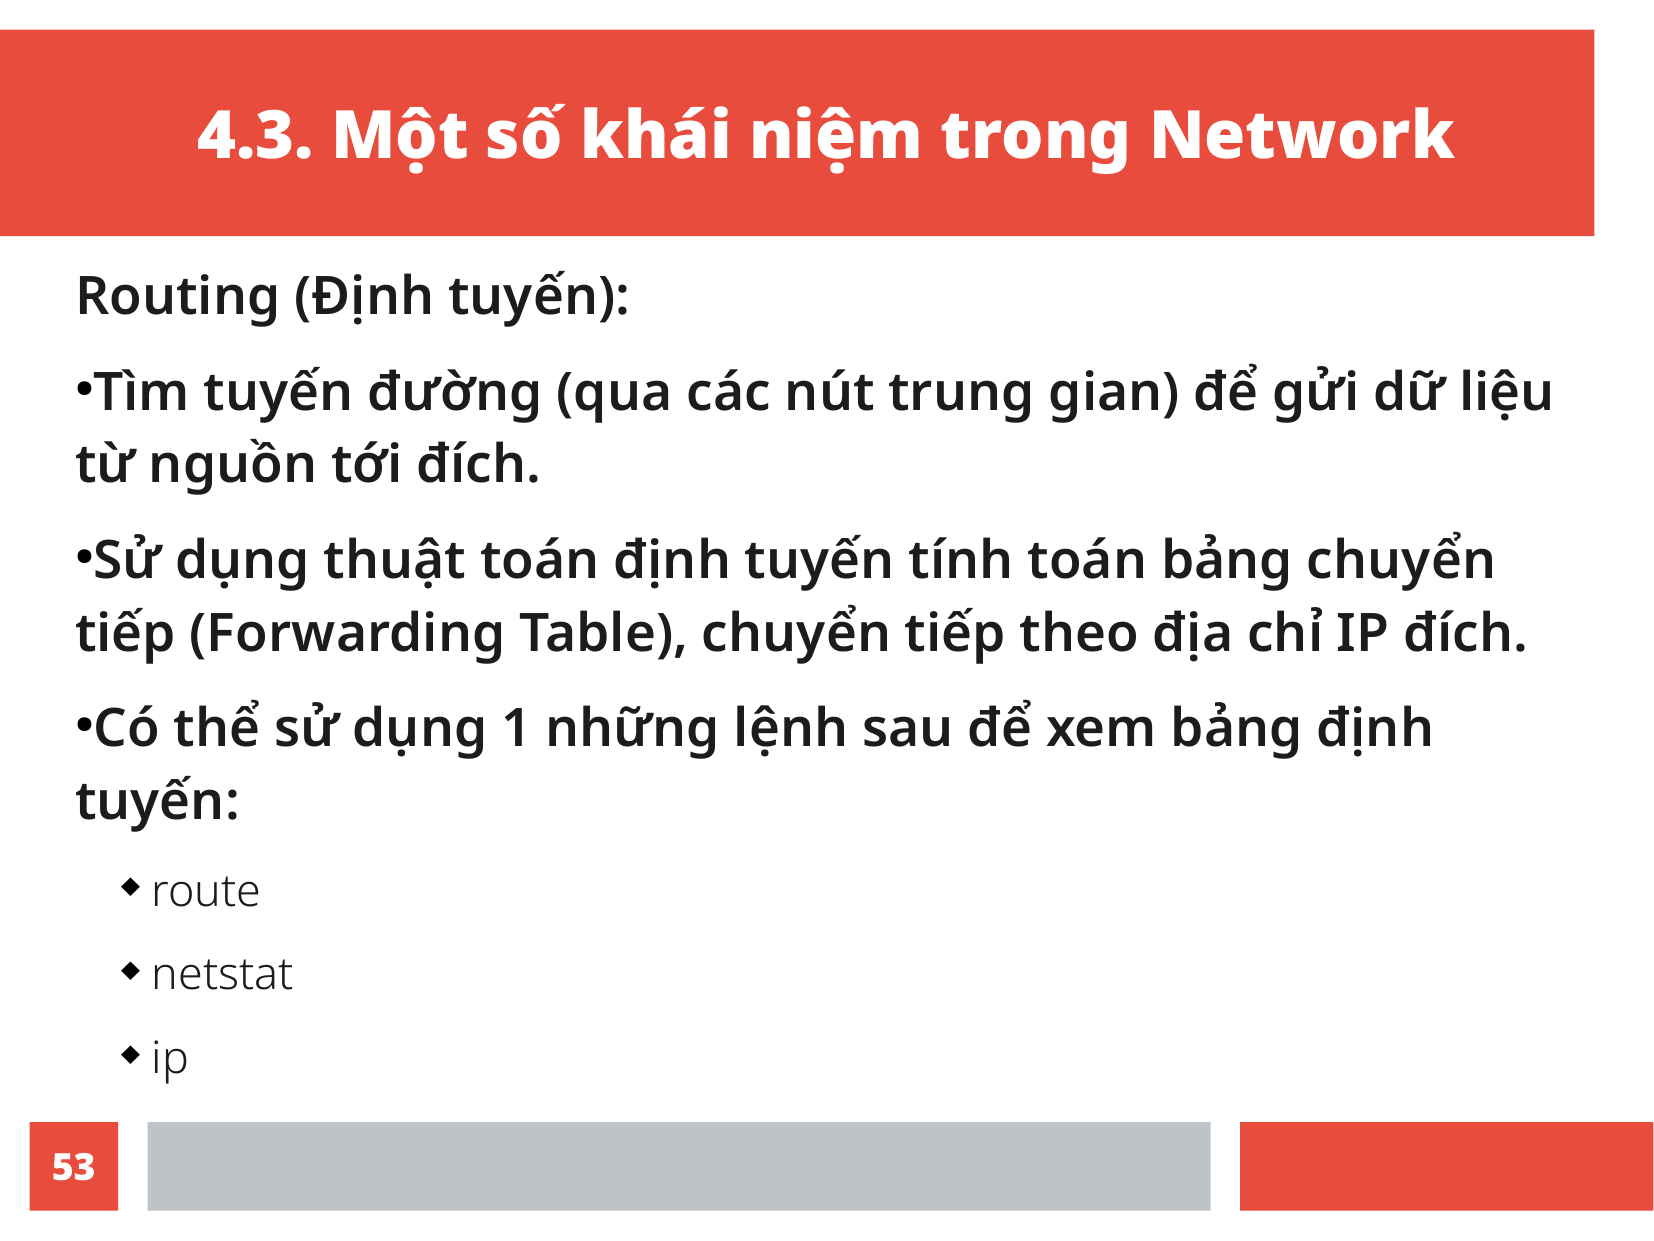

# 4.3. Một số khái niệm trong Network
Routing (Định tuyến):
Tìm tuyến đường (qua các nút trung gian) để gửi dữ liệu từ nguồn tới đích.
Sử dụng thuật toán định tuyến tính toán bảng chuyển tiếp (Forwarding Table), chuyển tiếp theo địa chỉ IP đích.
Có thể sử dụng 1 những lệnh sau để xem bảng định tuyến:
 route
 netstat
 ip
53